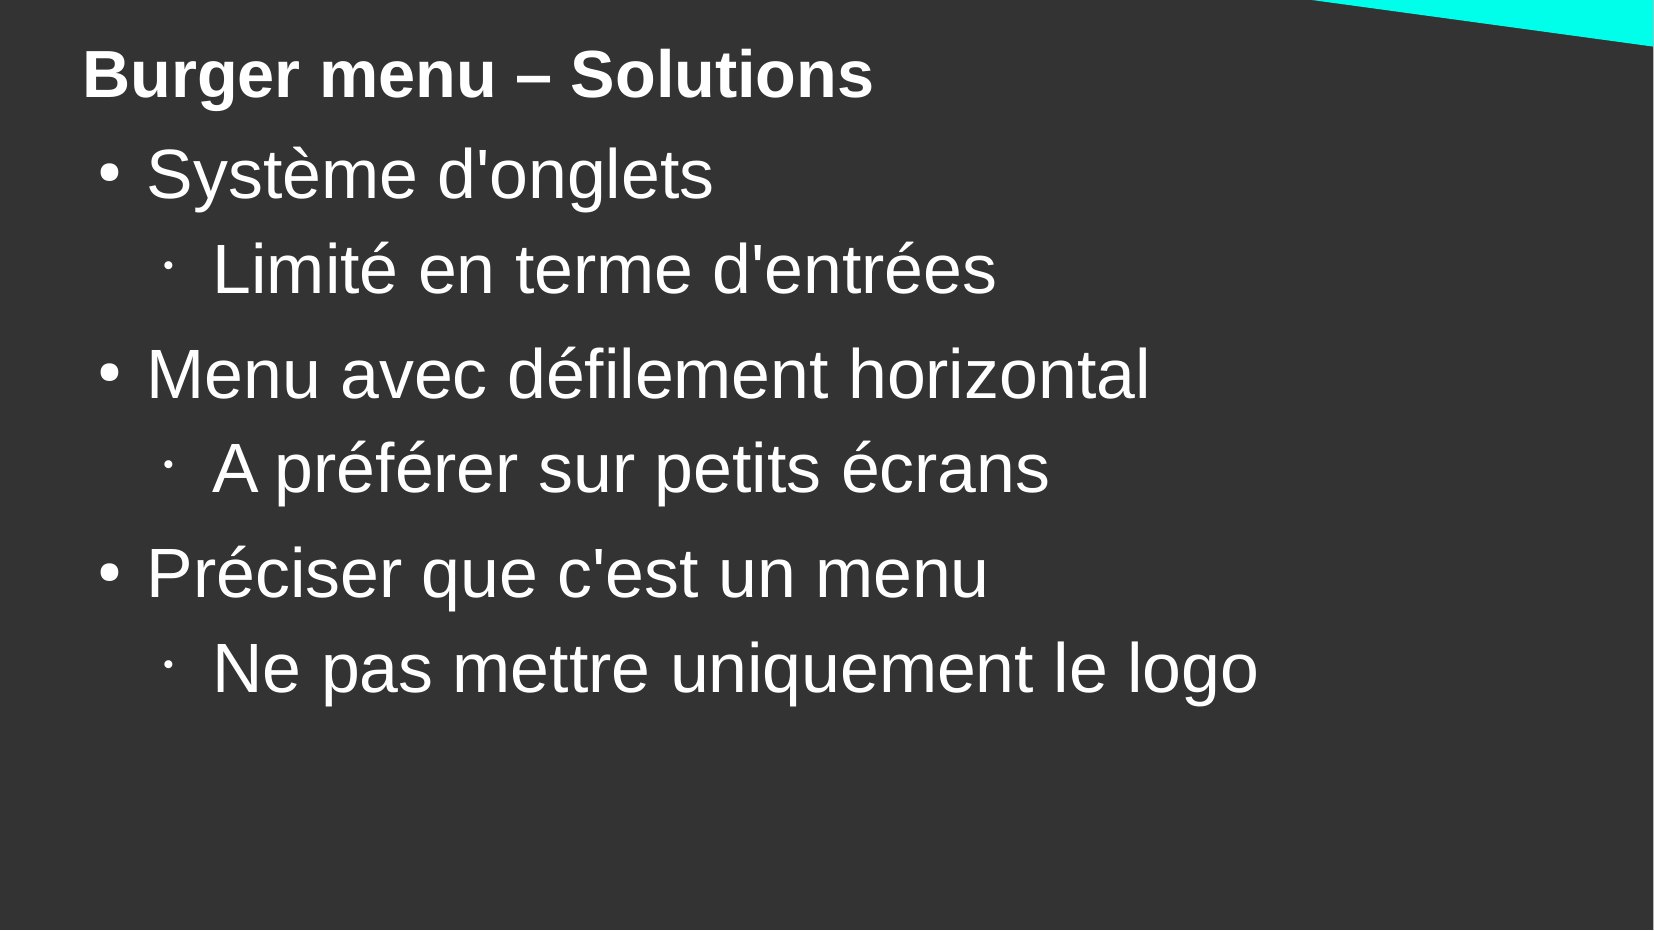

# Burger menu – Solutions
Système d'onglets
Limité en terme d'entrées
Menu avec défilement horizontal
A préférer sur petits écrans
Préciser que c'est un menu
Ne pas mettre uniquement le logo